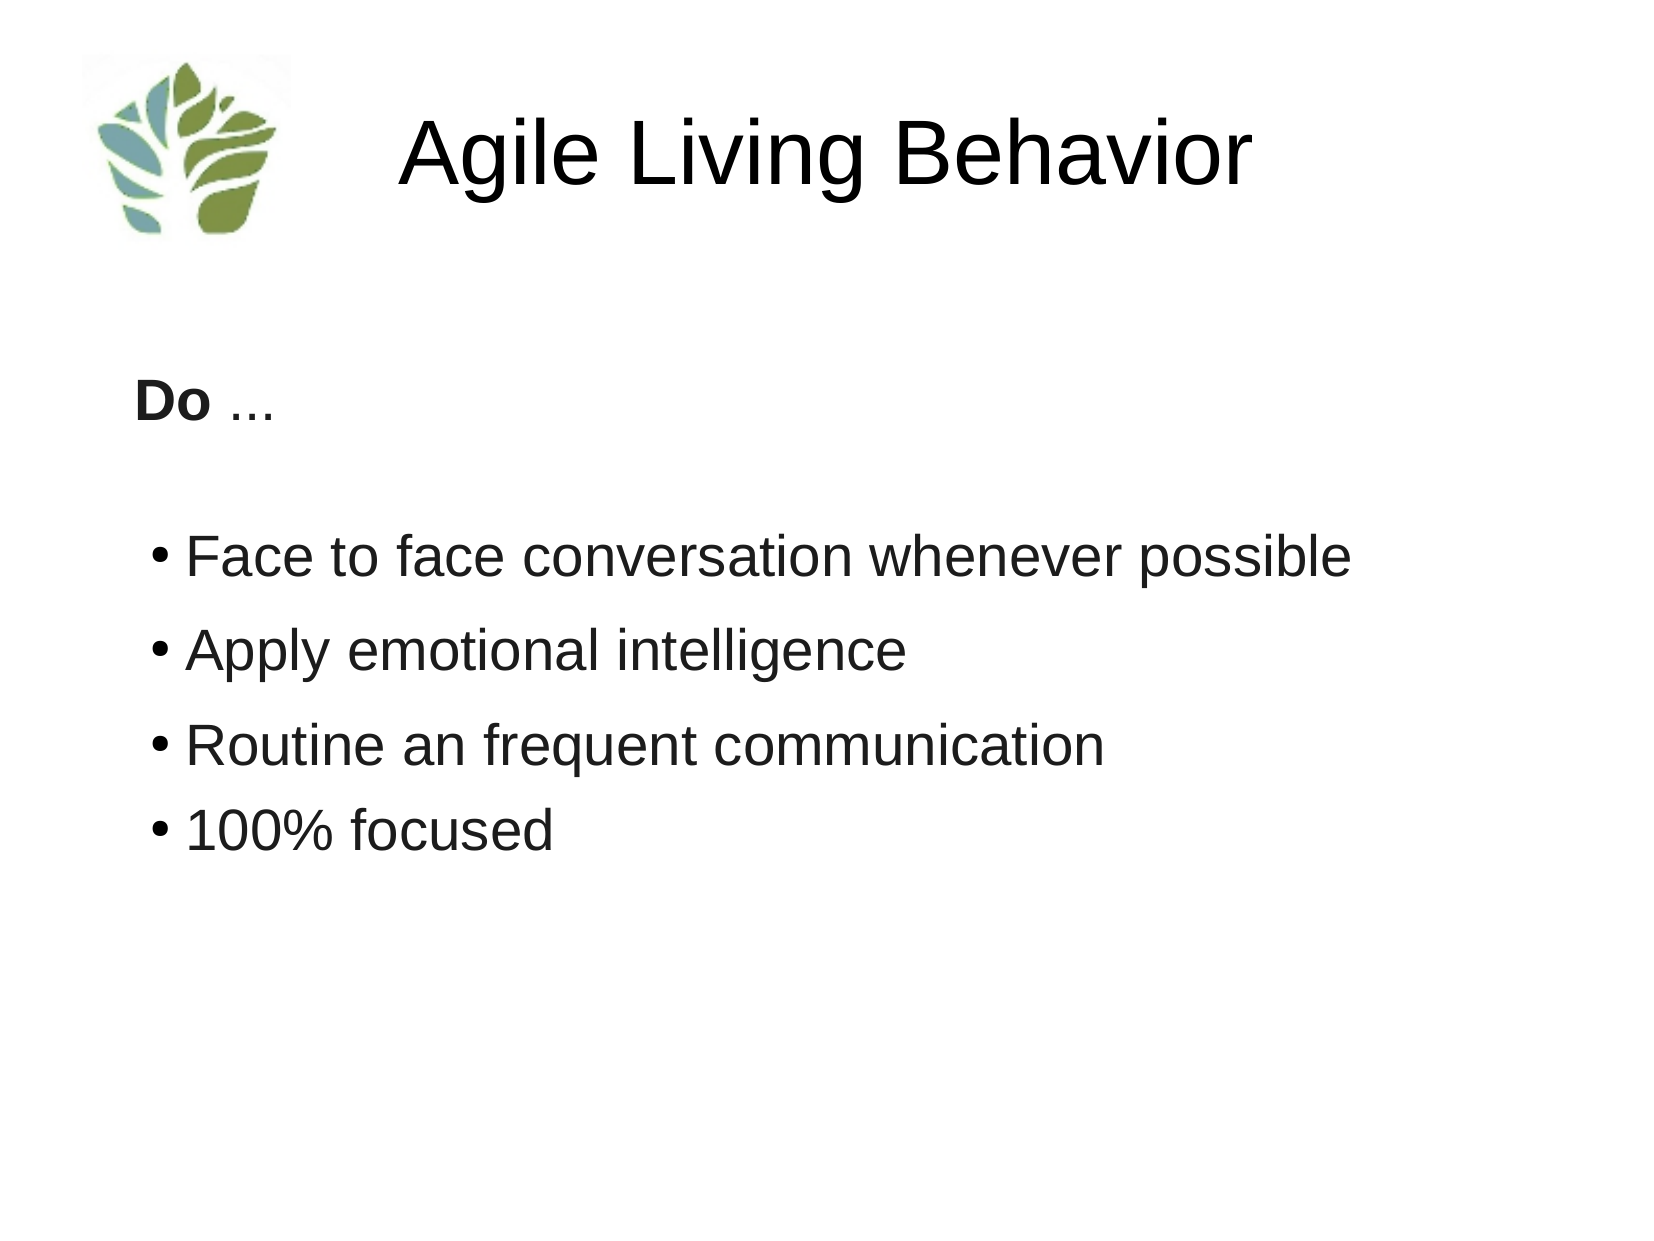

# Agile Living Behavior
Do ...
Face to face conversation whenever possible
Apply emotional intelligence
Routine an frequent communication
100% focused